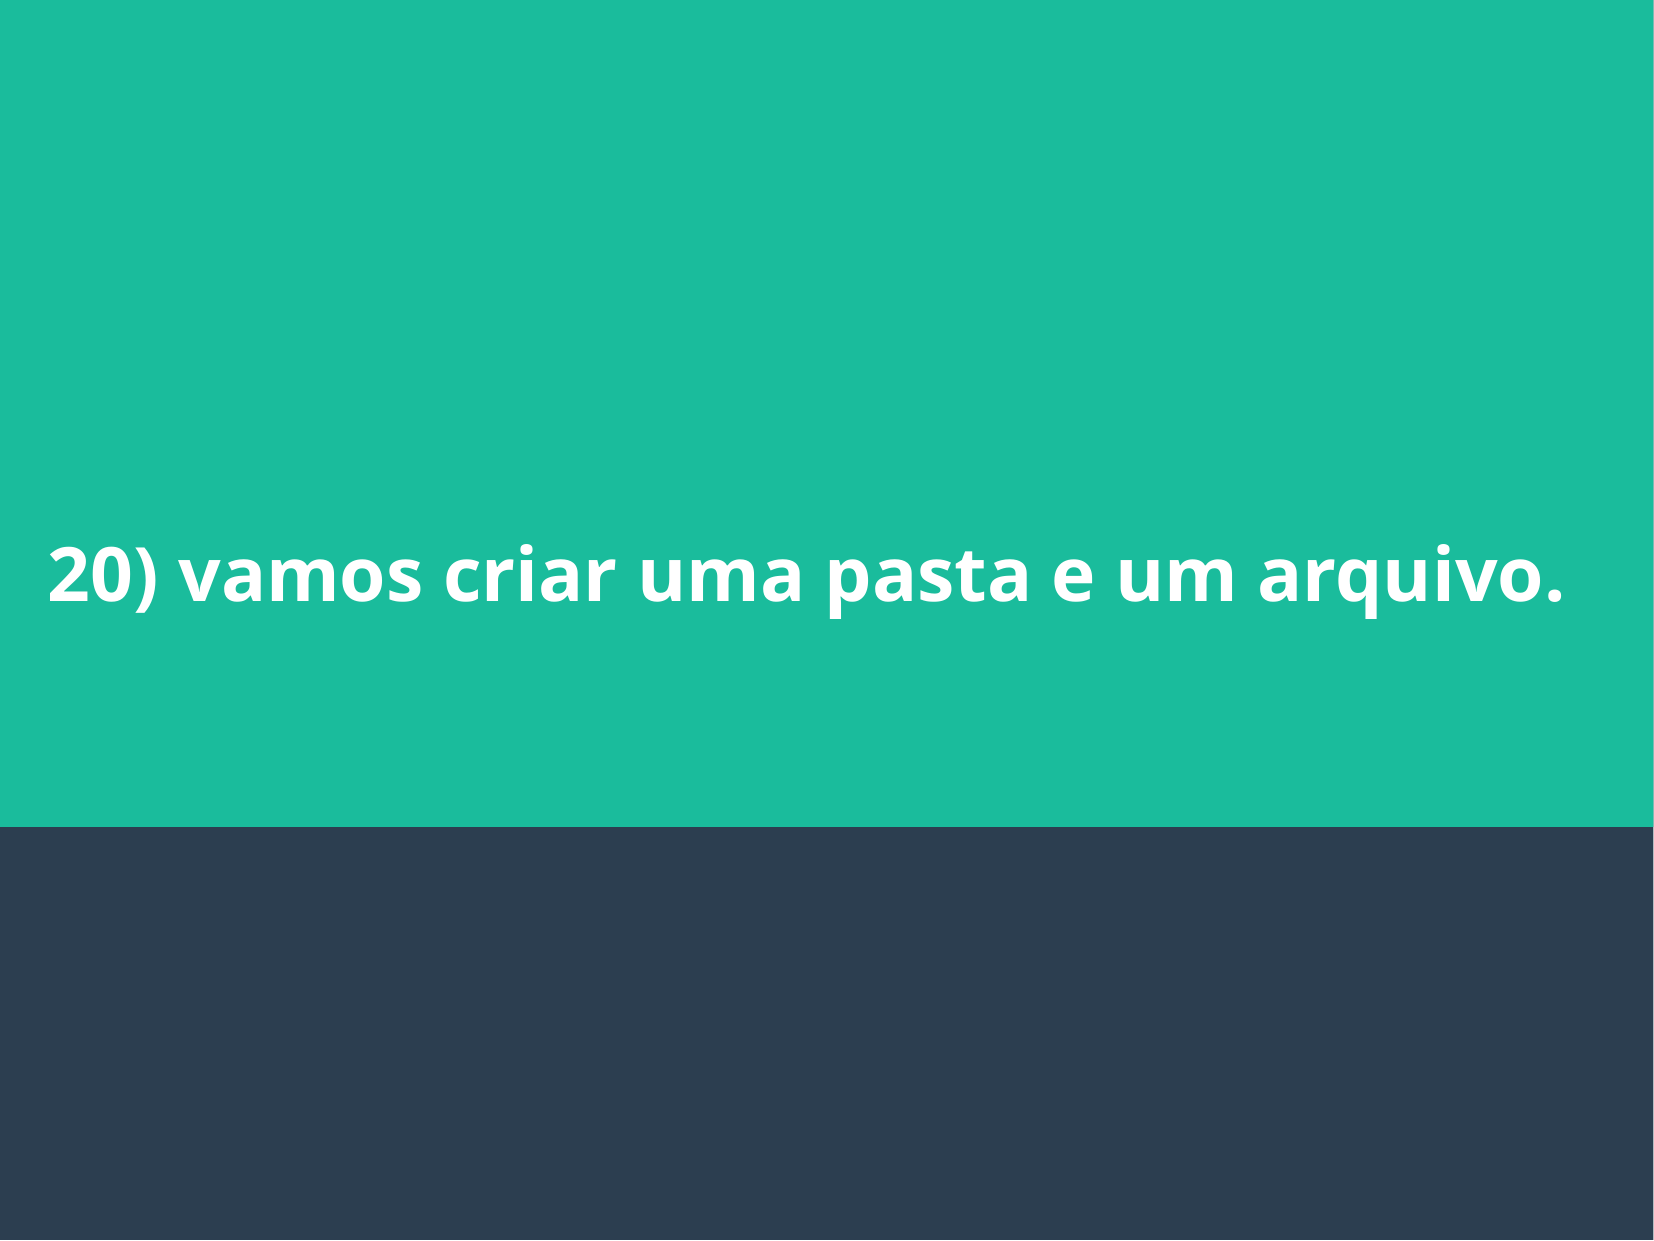

# 20) vamos criar uma pasta e um arquivo.